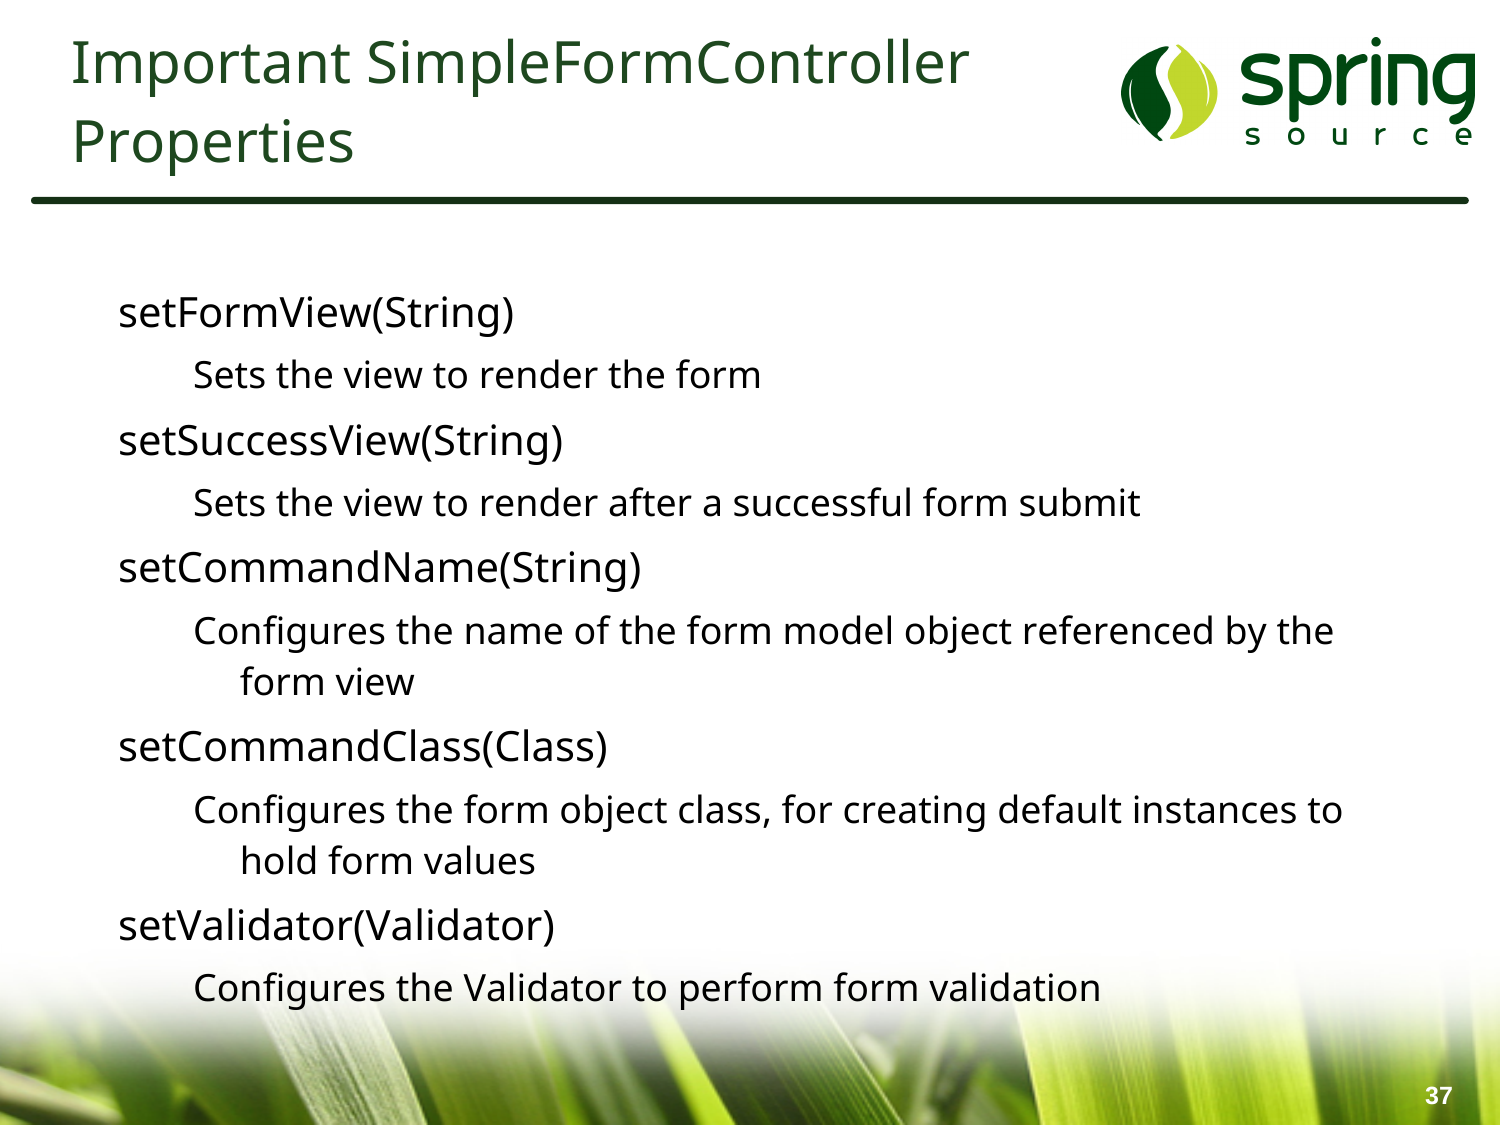

# Important SimpleFormController Properties
setFormView(String)
Sets the view to render the form
setSuccessView(String)
Sets the view to render after a successful form submit
setCommandName(String)
Configures the name of the form model object referenced by the form view
setCommandClass(Class)
Configures the form object class, for creating default instances to hold form values
setValidator(Validator)
Configures the Validator to perform form validation